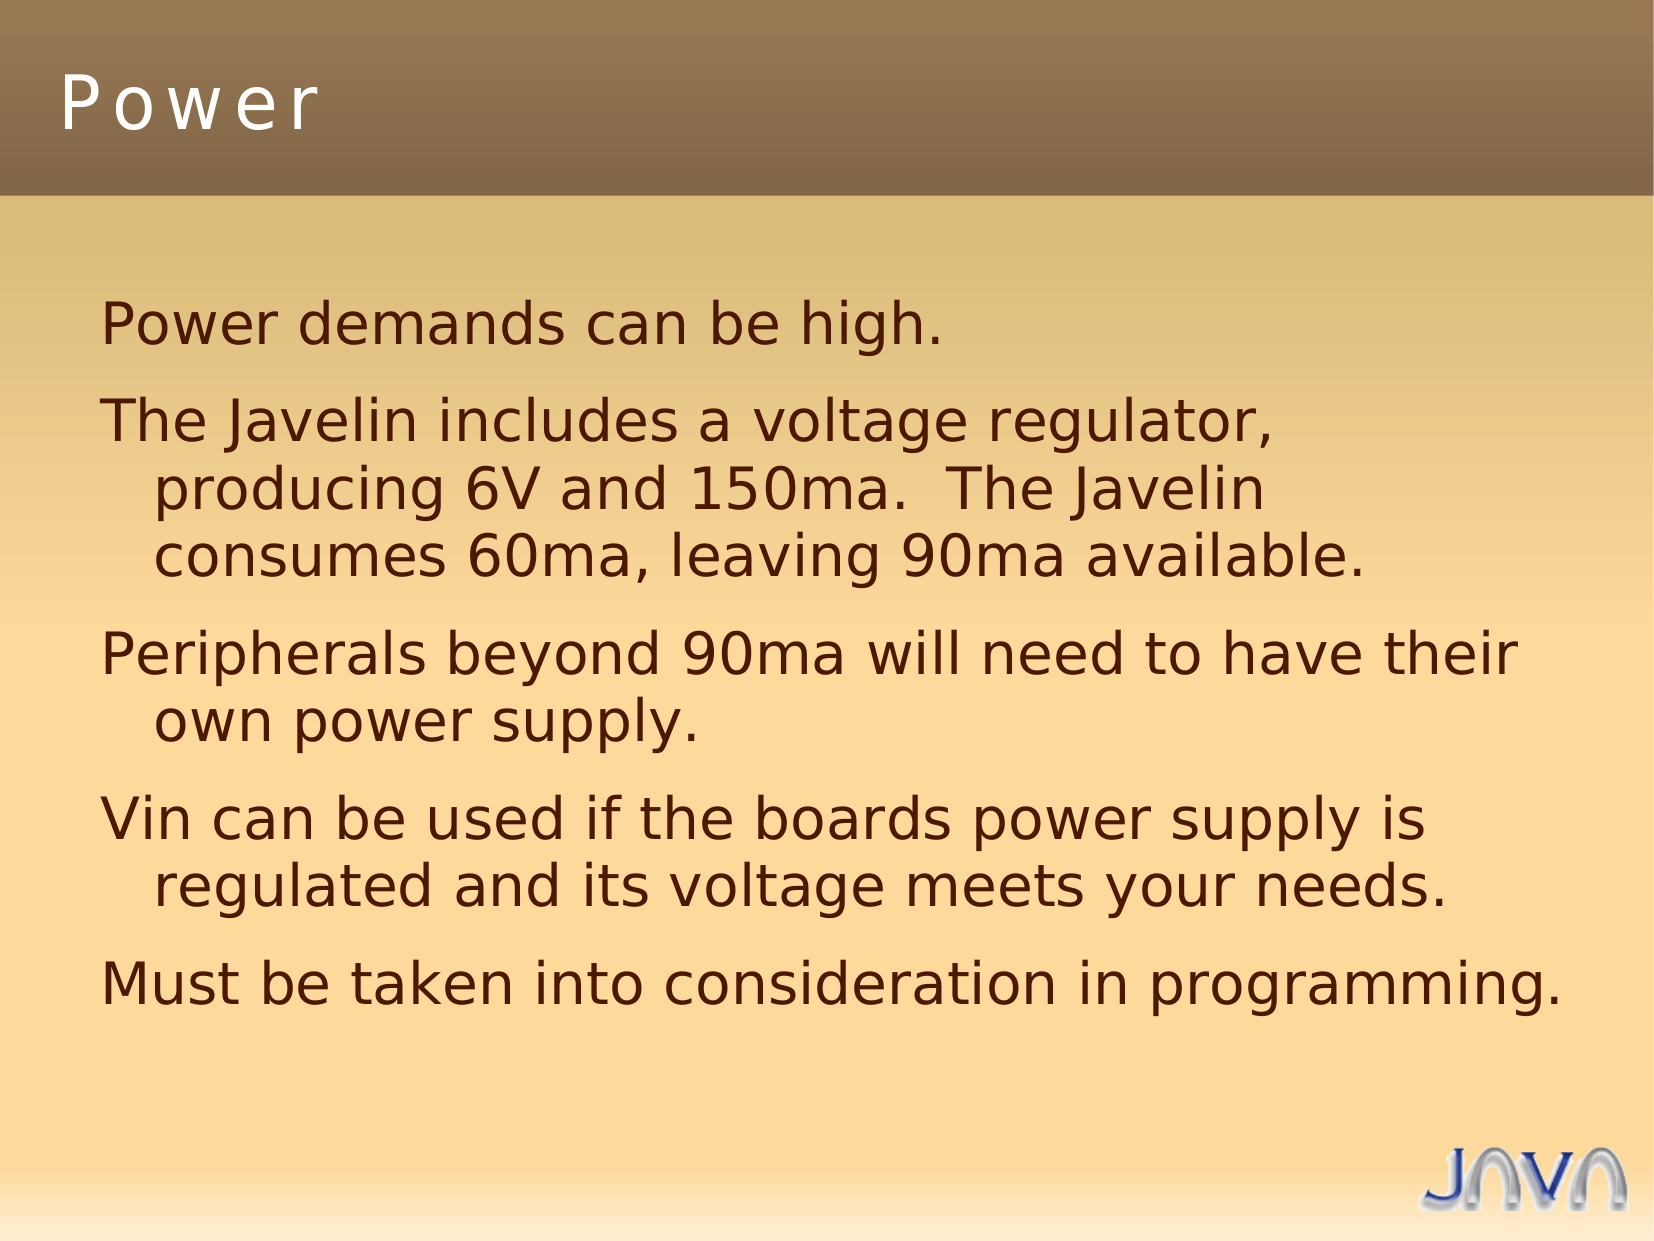

# Power
Power demands can be high.
The Javelin includes a voltage regulator, producing 6V and 150ma. The Javelin consumes 60ma, leaving 90ma available.
Peripherals beyond 90ma will need to have their own power supply.
Vin can be used if the boards power supply is regulated and its voltage meets your needs.
Must be taken into consideration in programming.